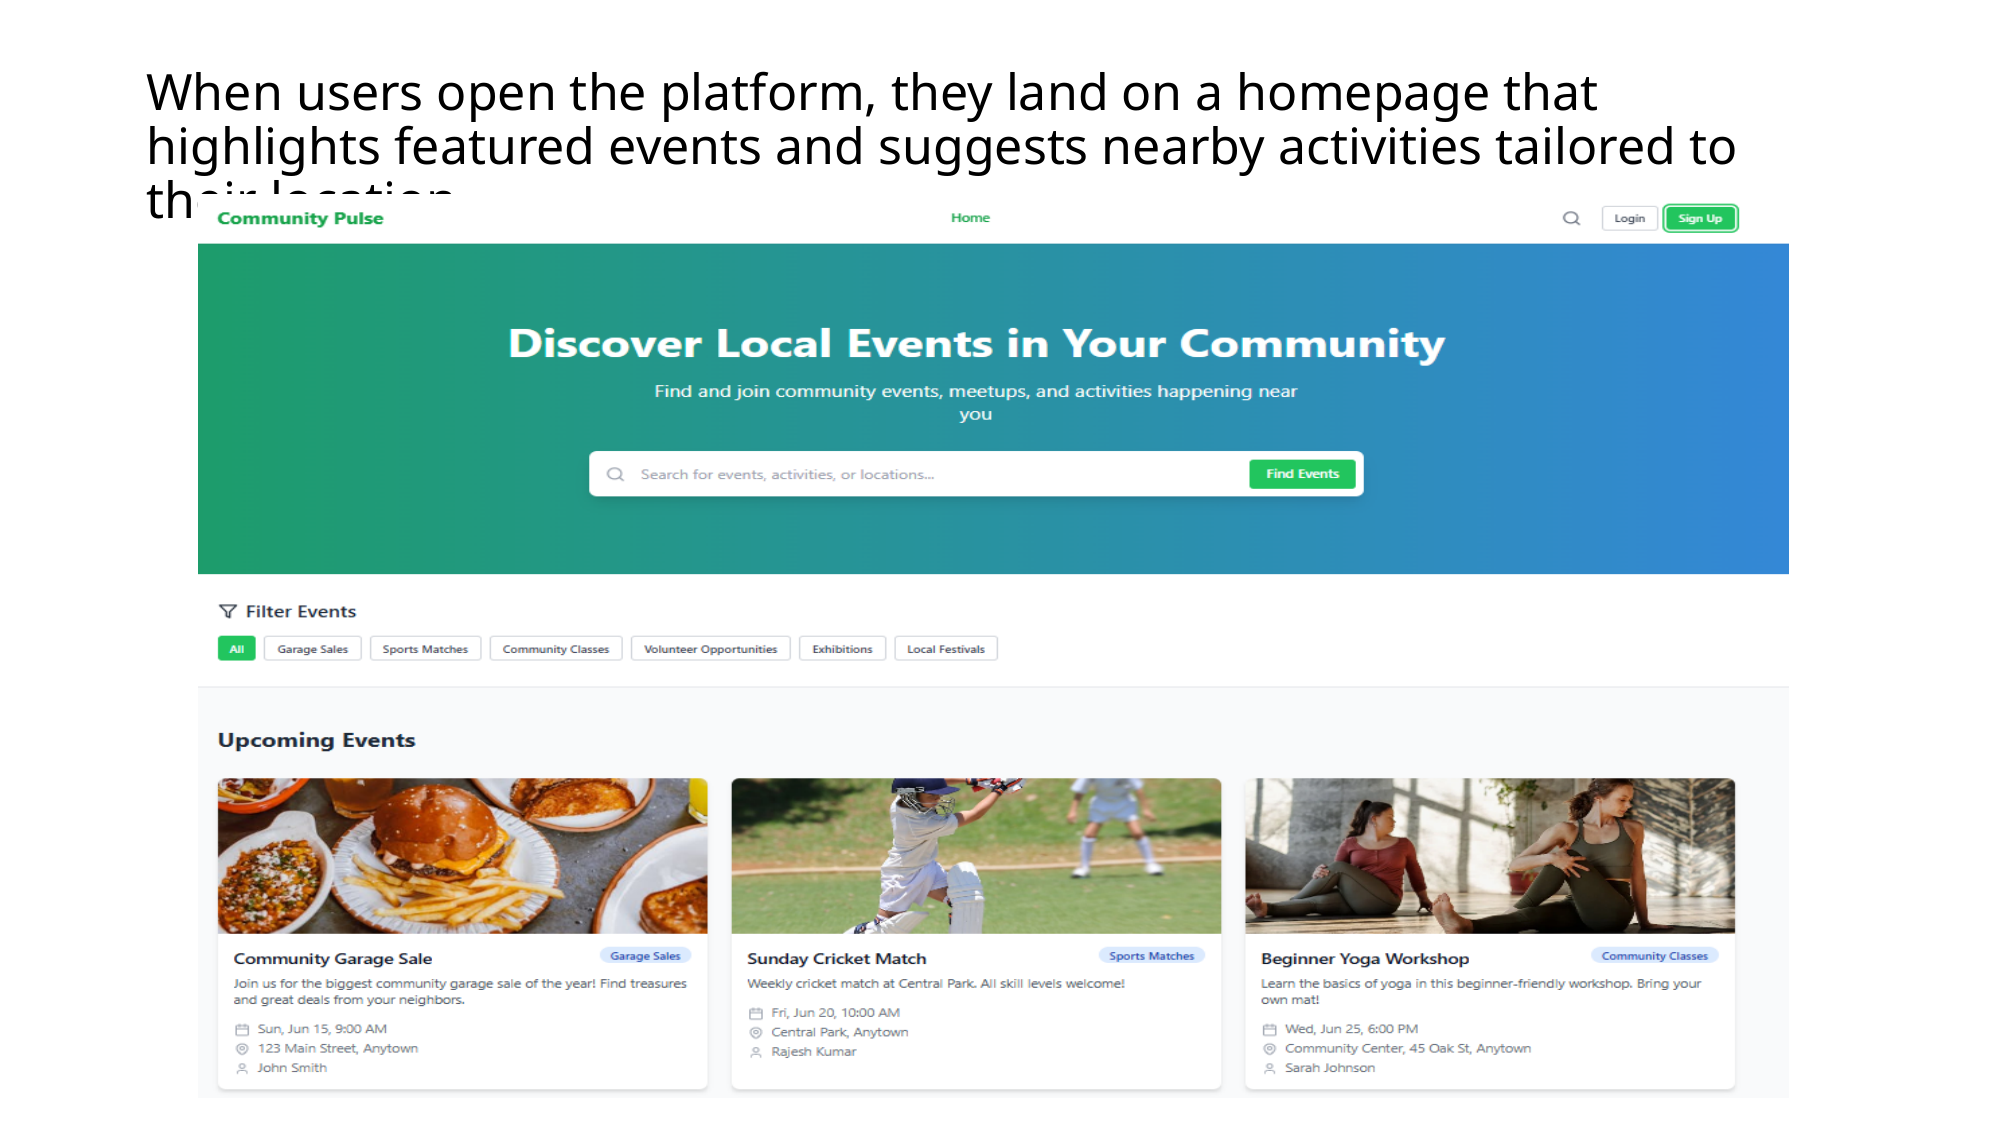

# When users open the platform, they land on a homepage that highlights featured events and suggests nearby activities tailored to their location.